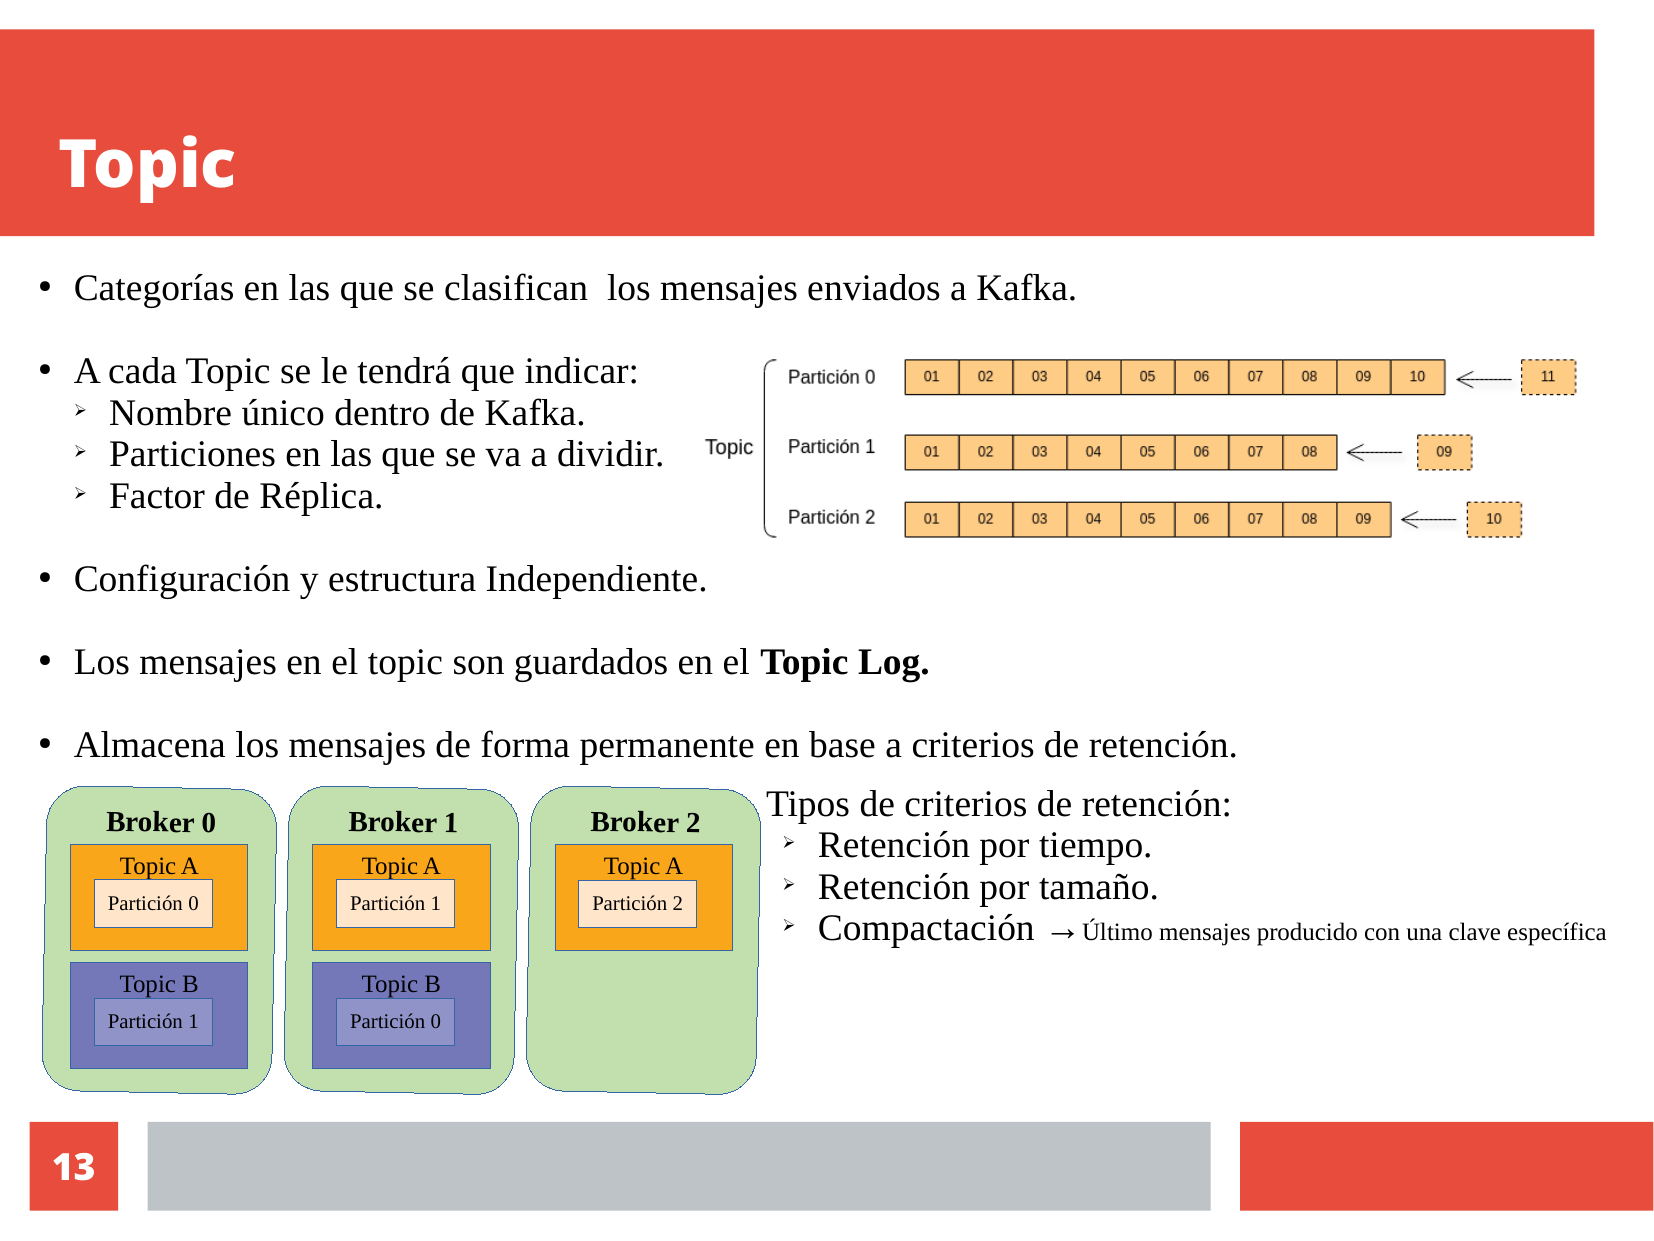

# Topic
Categorías en las que se clasifican los mensajes enviados a Kafka.
A cada Topic se le tendrá que indicar:
Nombre único dentro de Kafka.
Particiones en las que se va a dividir.
Factor de Réplica.
Configuración y estructura Independiente.
Los mensajes en el topic son guardados en el Topic Log.
Almacena los mensajes de forma permanente en base a criterios de retención.
 Tipos de criterios de retención:
Retención por tiempo.
Retención por tamaño.
Compactación →Último mensajes producido con una clave específica
Broker 0
Broker 1
Broker 2
Topic A
Topic A
Topic A
Partición 0
Partición 1
Partición 2
Topic B
Topic B
Partición 1
Partición 0
13